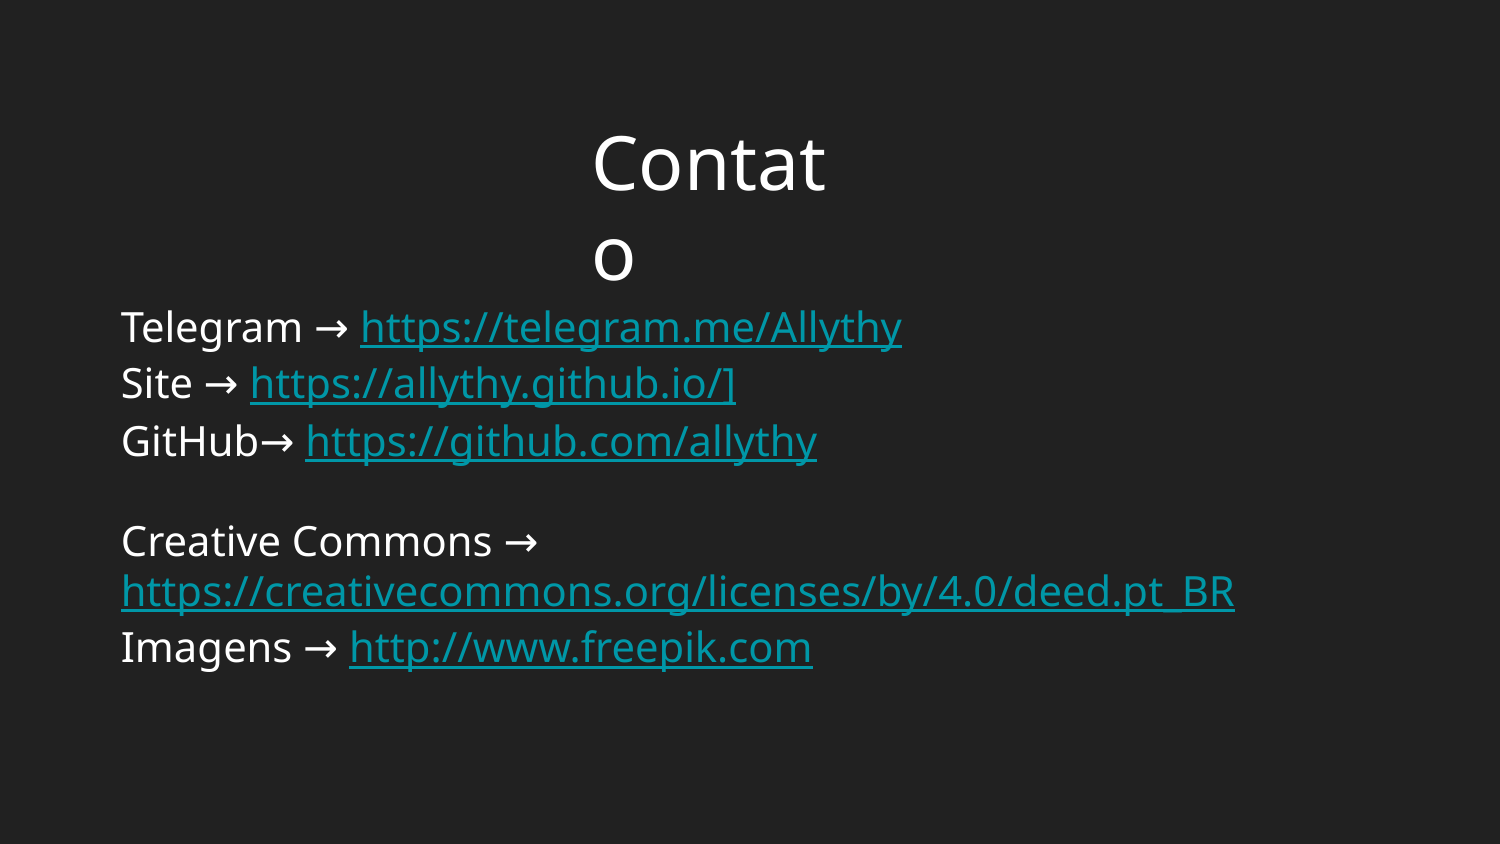

Contato
Telegram → https://telegram.me/Allythy
Site → https://allythy.github.io/]
GitHub→ https://github.com/allythy
Creative Commons →https://creativecommons.org/licenses/by/4.0/deed.pt_BR
Imagens → http://www.freepik.com